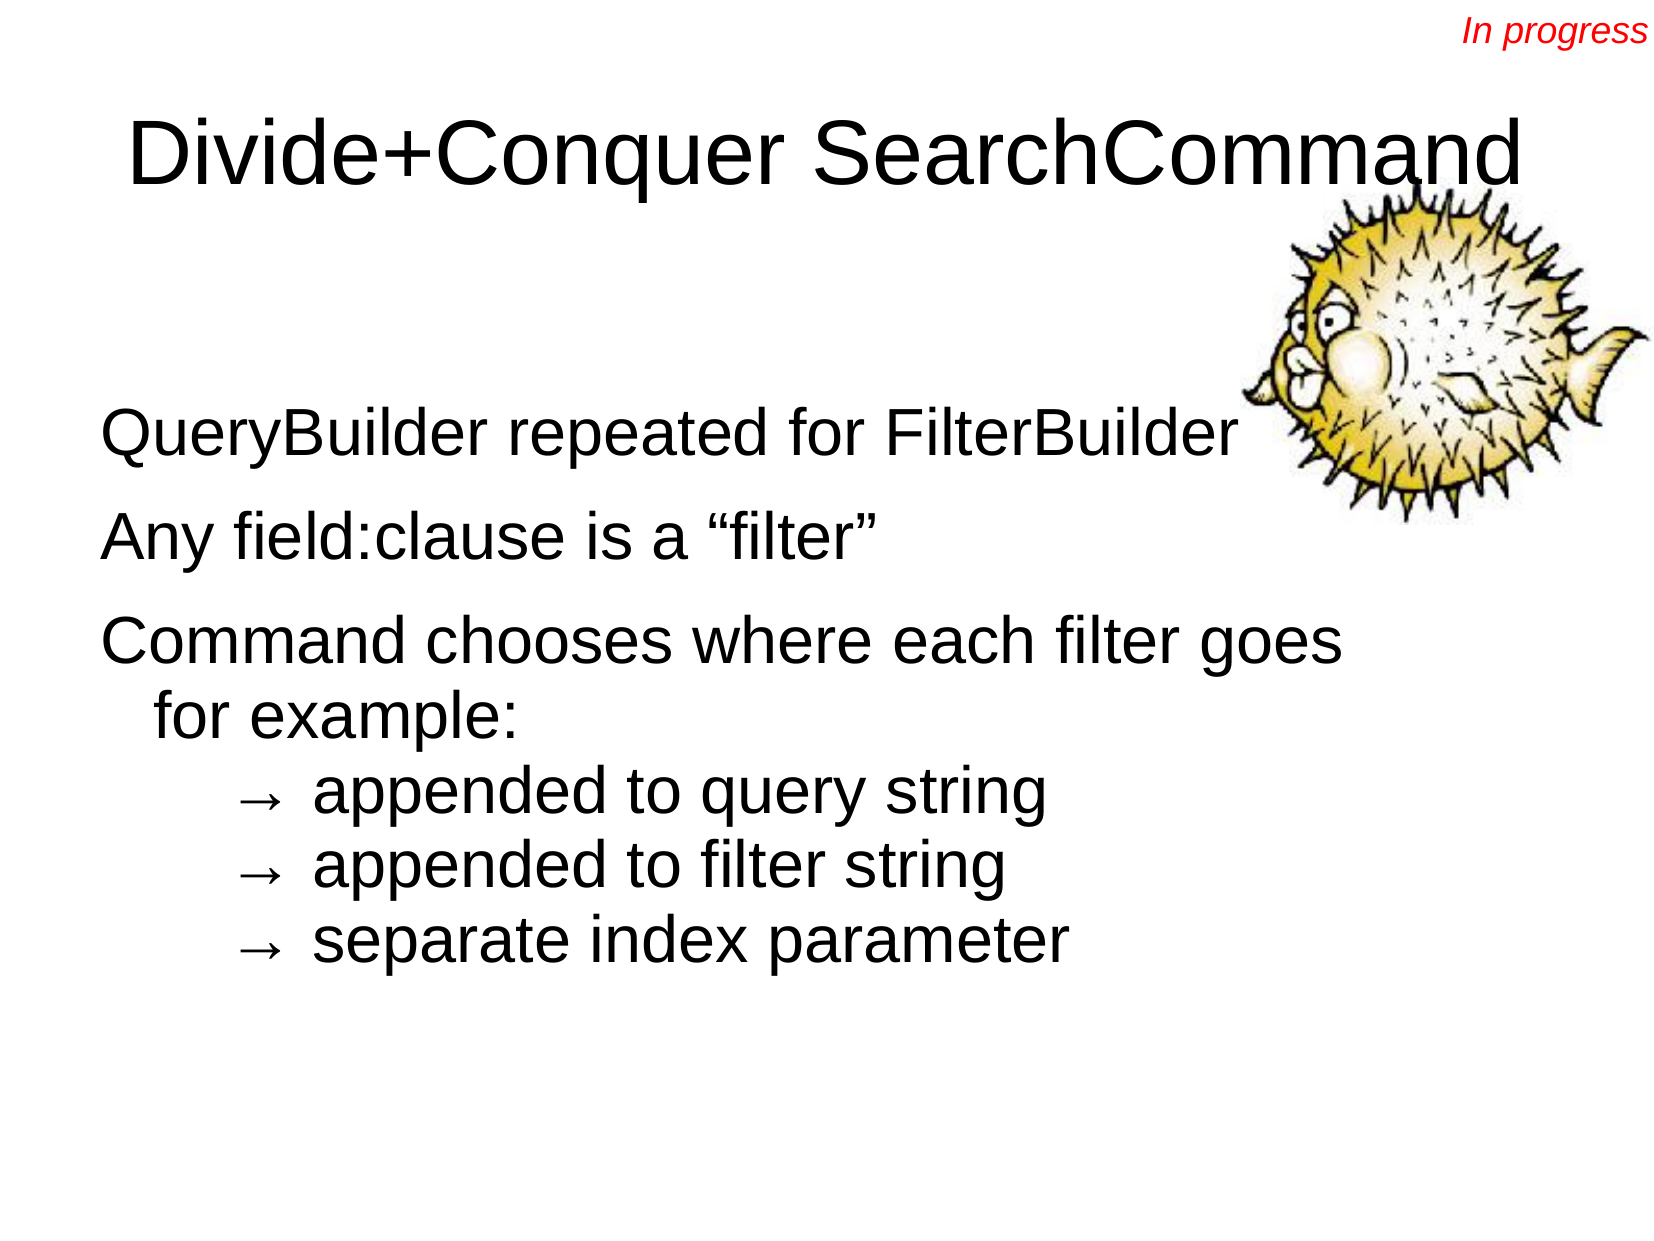

In progress
# Divide+Conquer SearchCommand
QueryBuilder repeated for FilterBuilder
Any field:clause is a “filter”
Command chooses where each filter goes
for example:
	→ appended to query string
	→ appended to filter string
	→ separate index parameter